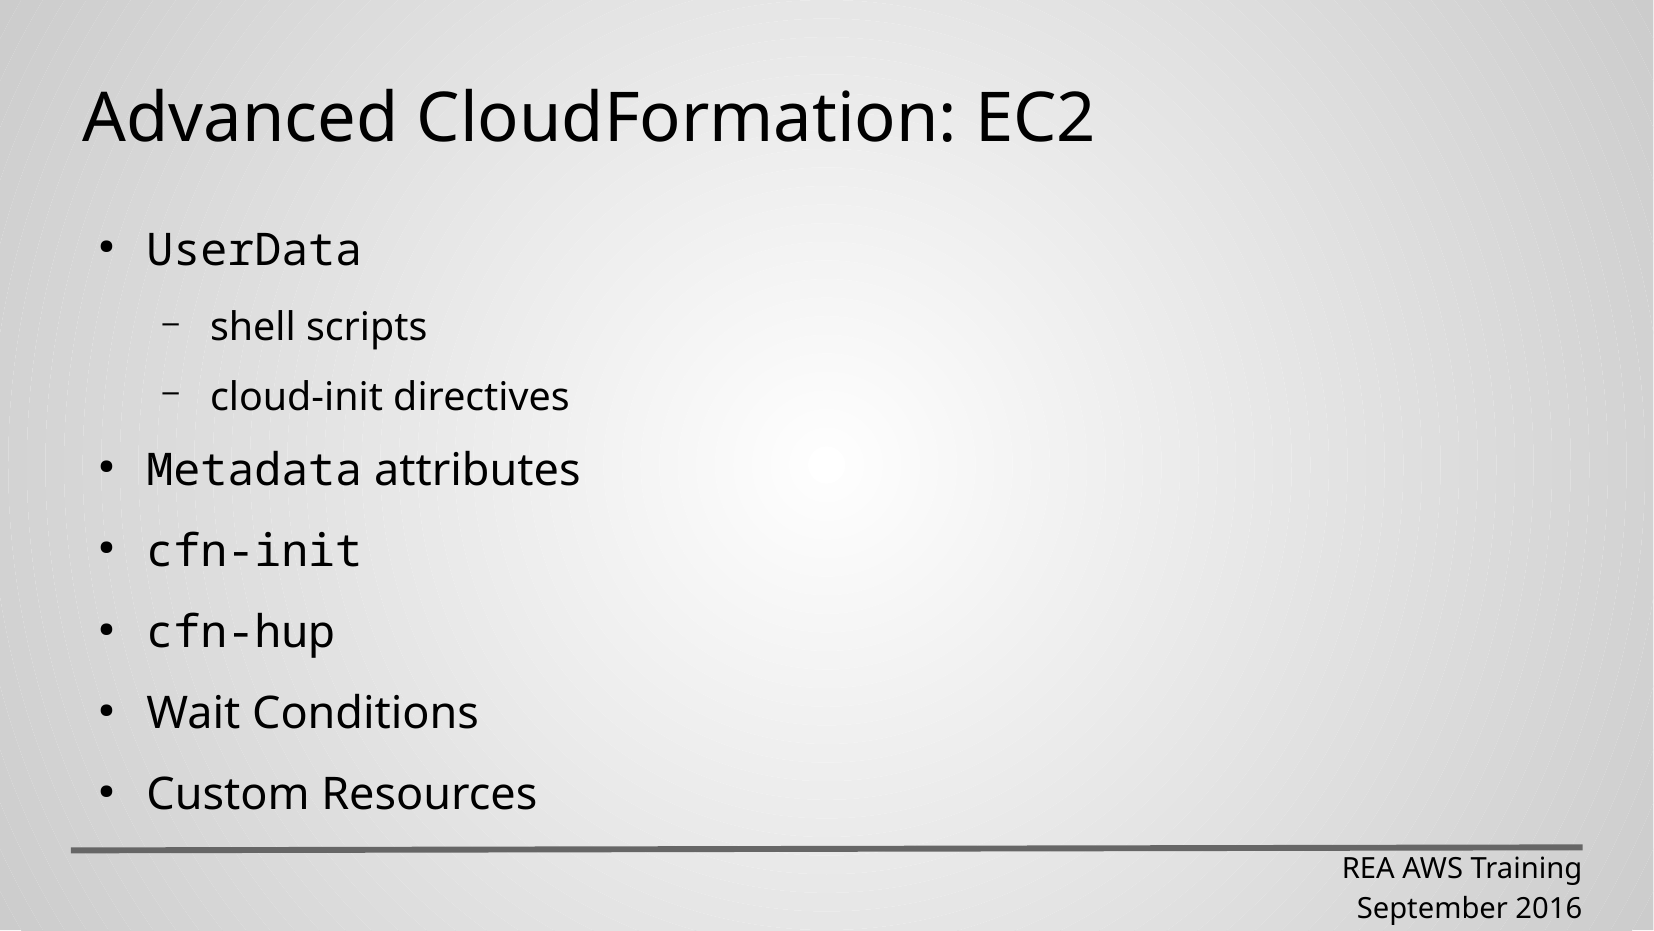

# Advanced CloudFormation: EC2
UserData
shell scripts
cloud-init directives
Metadata attributes
cfn-init
cfn-hup
Wait Conditions
Custom Resources